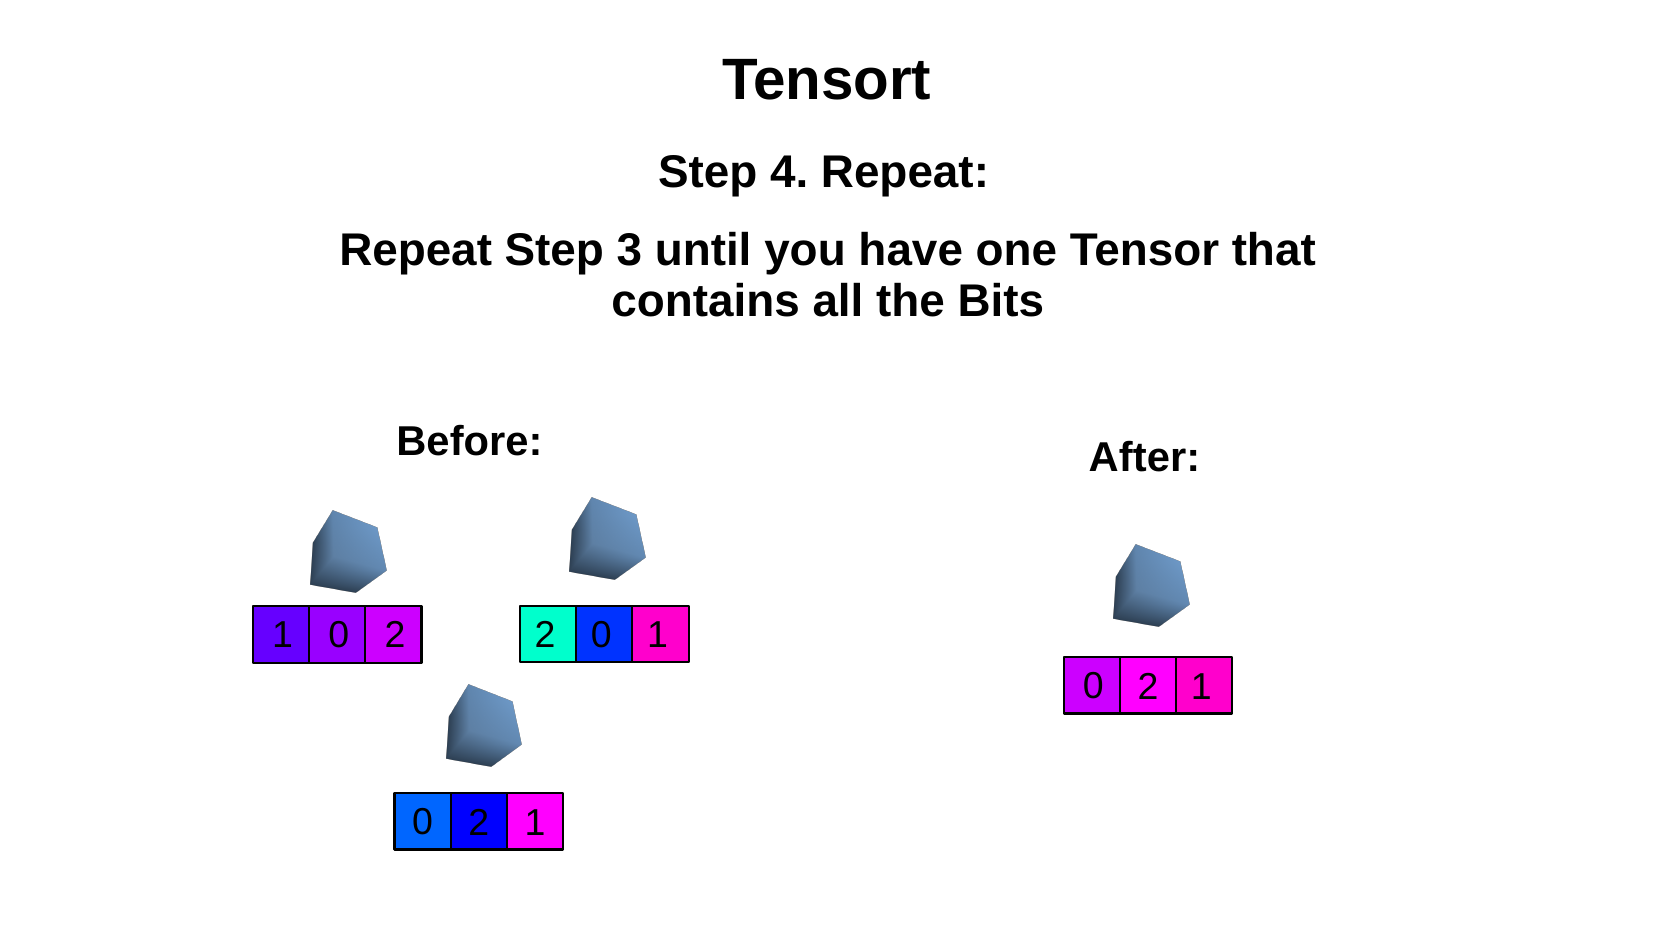

# Tensort
Step 4. Repeat:
Repeat Step 3 until you have one Tensor that contains all the Bits
Before:
After:
1
2
0
2
0
1
0
2
1
0
2
1